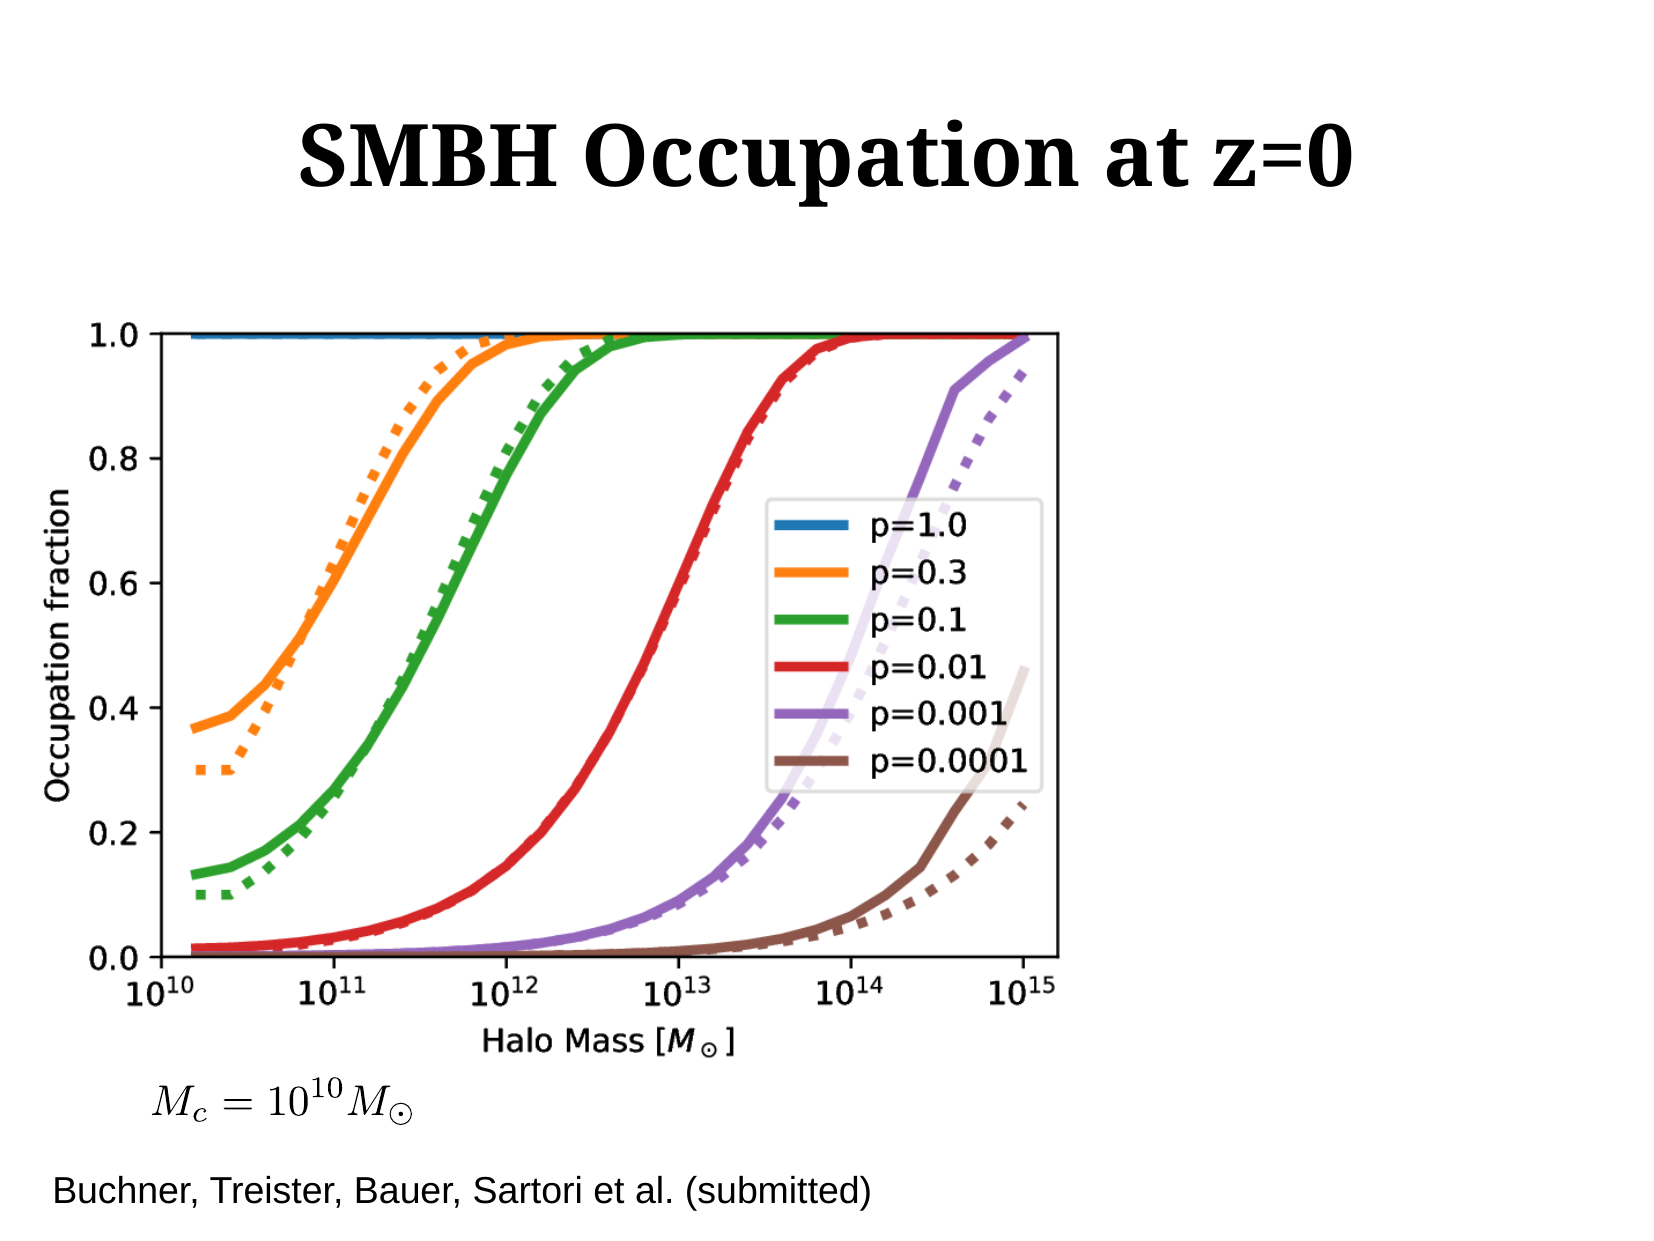

# SMBH Occupation at z=0
Buchner, Treister, Bauer, Sartori et al. (submitted)